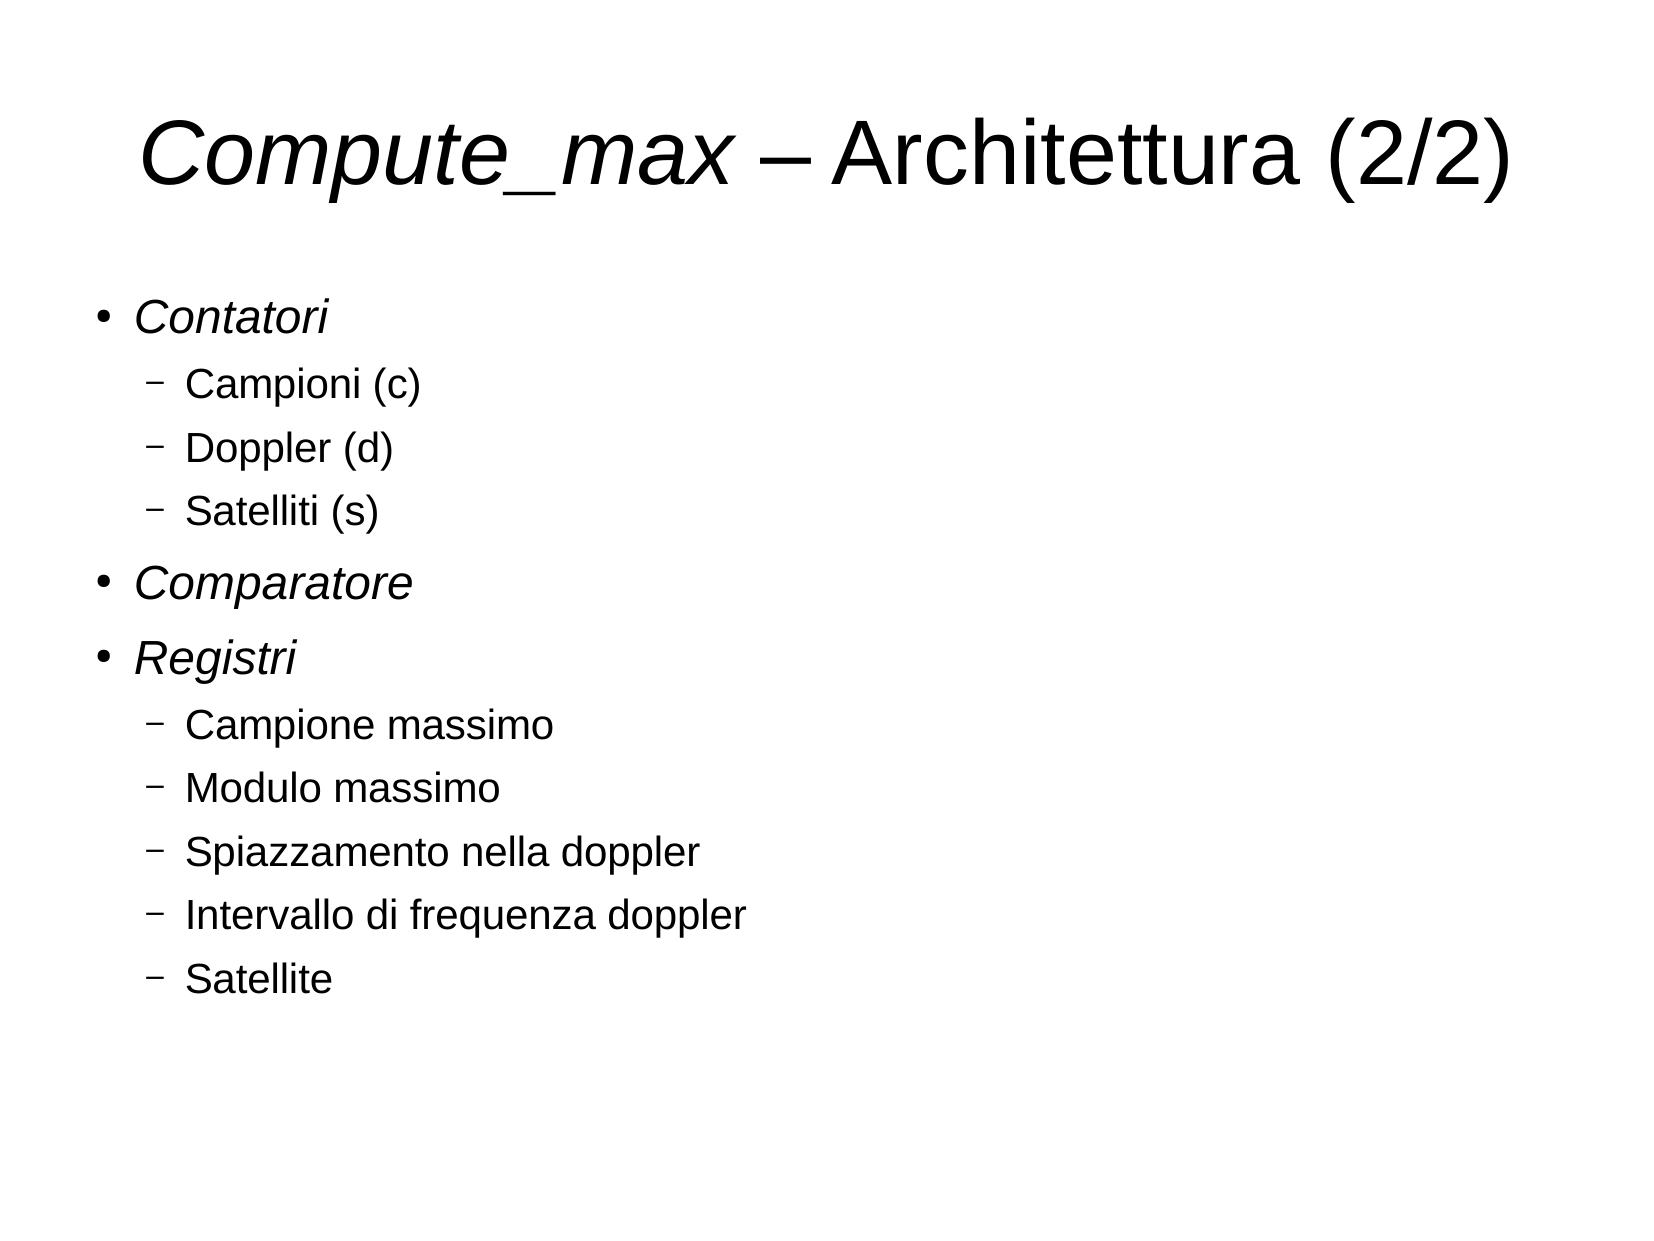

# Compute_max – Architettura (2/2)
Contatori
Campioni (c)
Doppler (d)
Satelliti (s)
Comparatore
Registri
Campione massimo
Modulo massimo
Spiazzamento nella doppler
Intervallo di frequenza doppler
Satellite